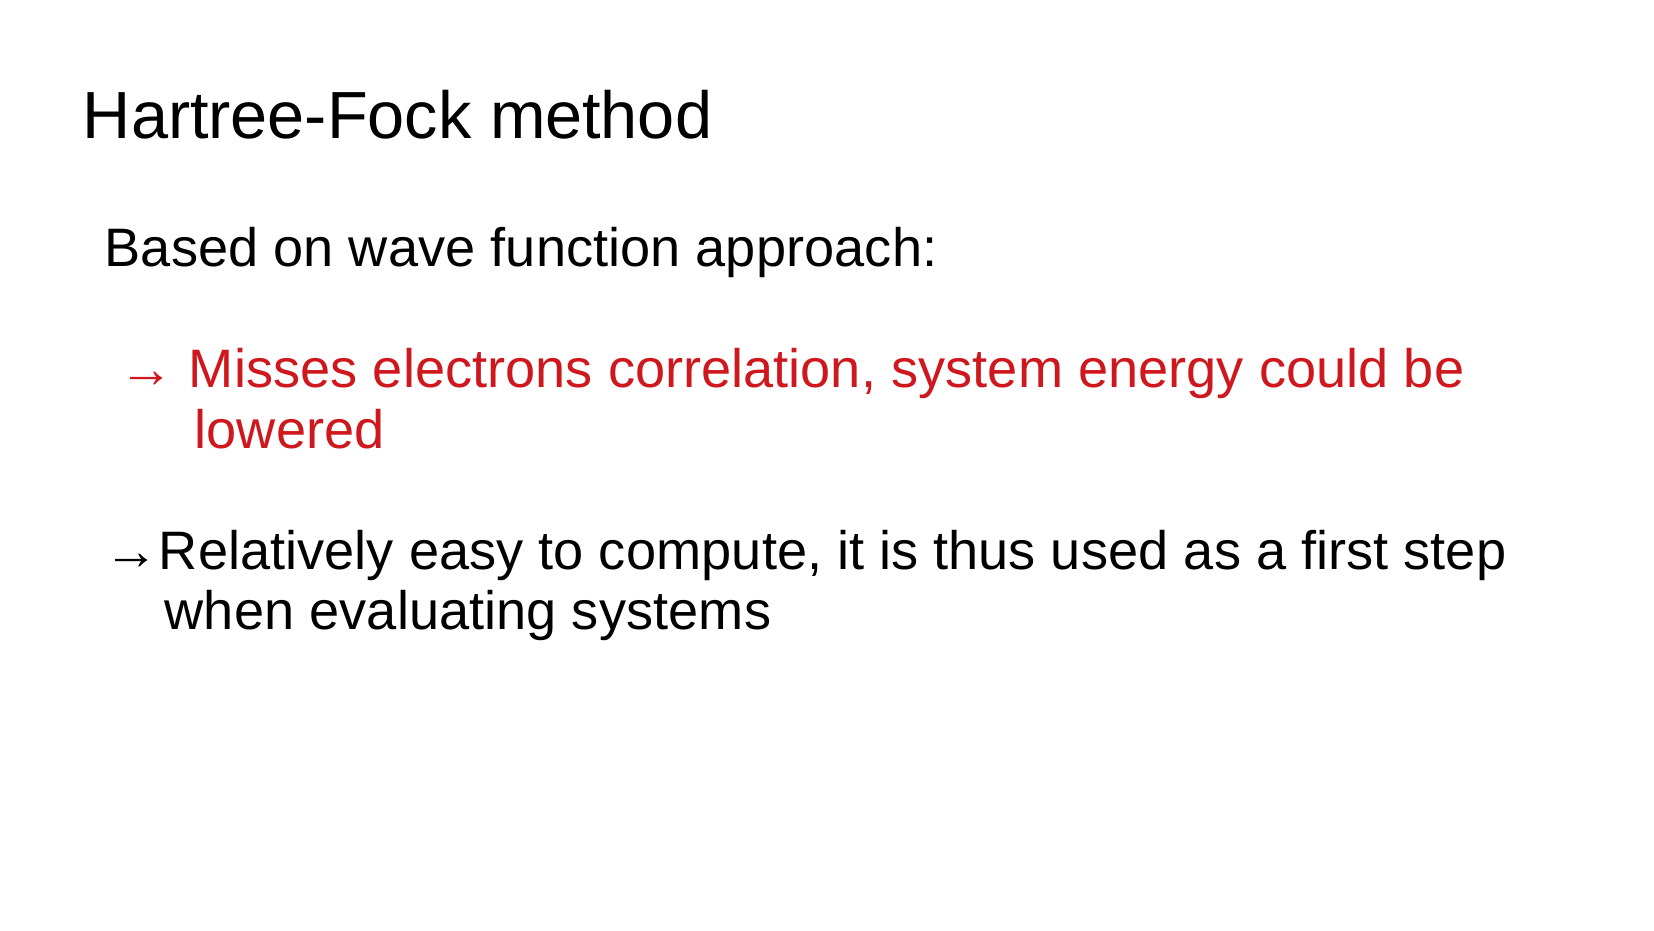

# Hartree-Fock method
Based on wave function approach:
 → Misses electrons correlation, system energy could be lowered
→Relatively easy to compute, it is thus used as a first step when evaluating systems